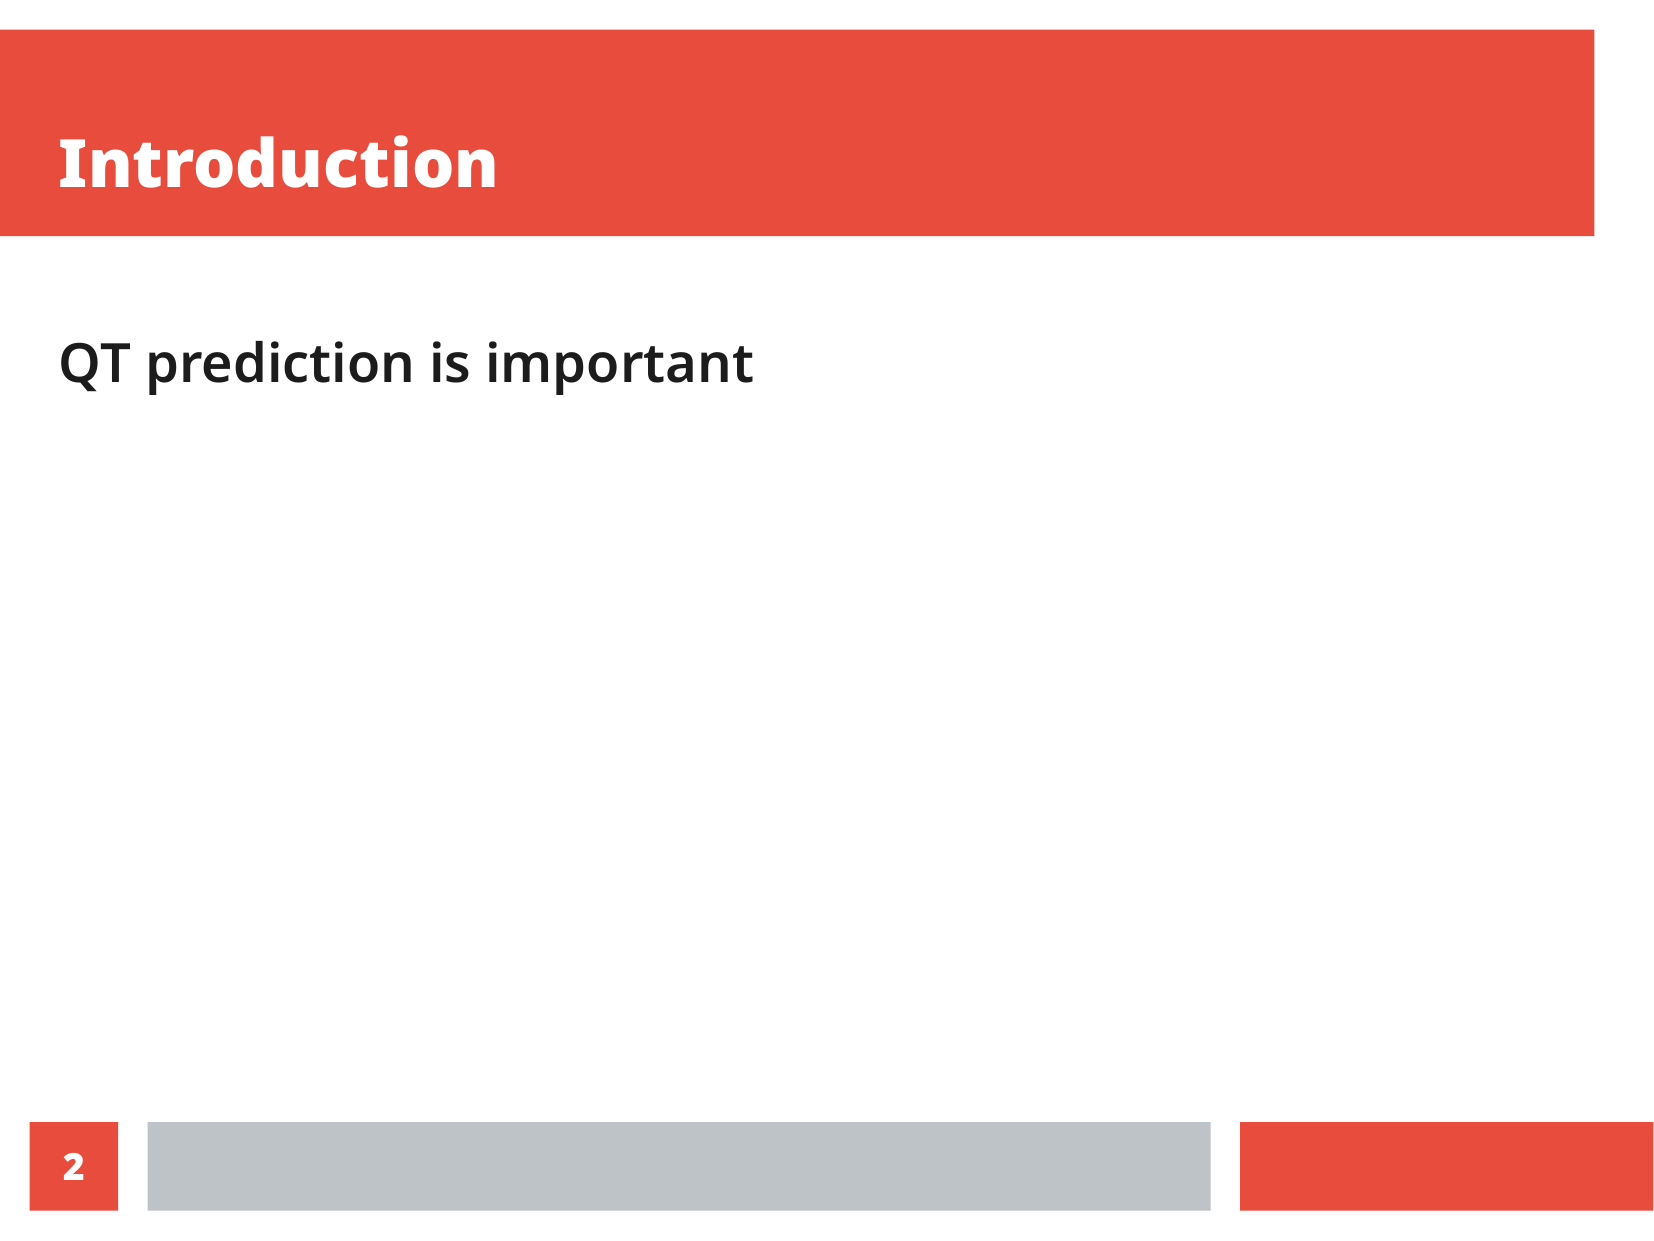

# Introduction
QT prediction is important
2